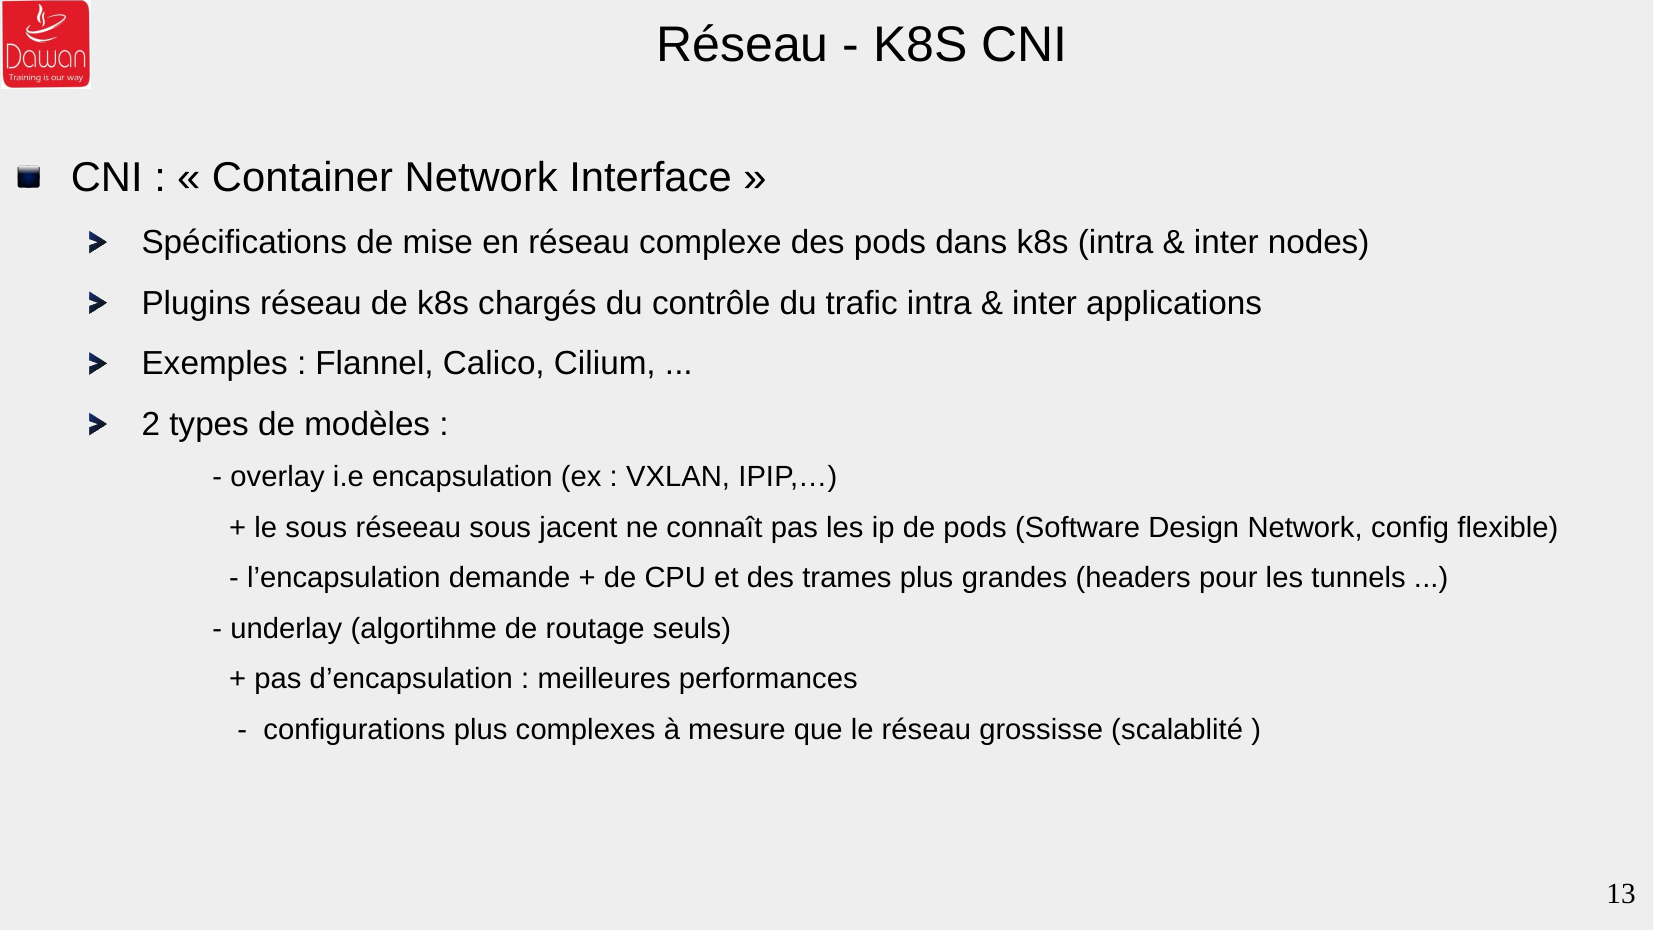

# Réseau - K8S CNI
CNI : « Container Network Interface »
Spécifications de mise en réseau complexe des pods dans k8s (intra & inter nodes)
Plugins réseau de k8s chargés du contrôle du trafic intra & inter applications
Exemples : Flannel, Calico, Cilium, ...
2 types de modèles :
- overlay i.e encapsulation (ex : VXLAN, IPIP,…)
 + le sous réseeau sous jacent ne connaît pas les ip de pods (Software Design Network, config flexible)
 - l’encapsulation demande + de CPU et des trames plus grandes (headers pour les tunnels ...)
- underlay (algortihme de routage seuls)
 + pas d’encapsulation : meilleures performances
 - configurations plus complexes à mesure que le réseau grossisse (scalablité )
13